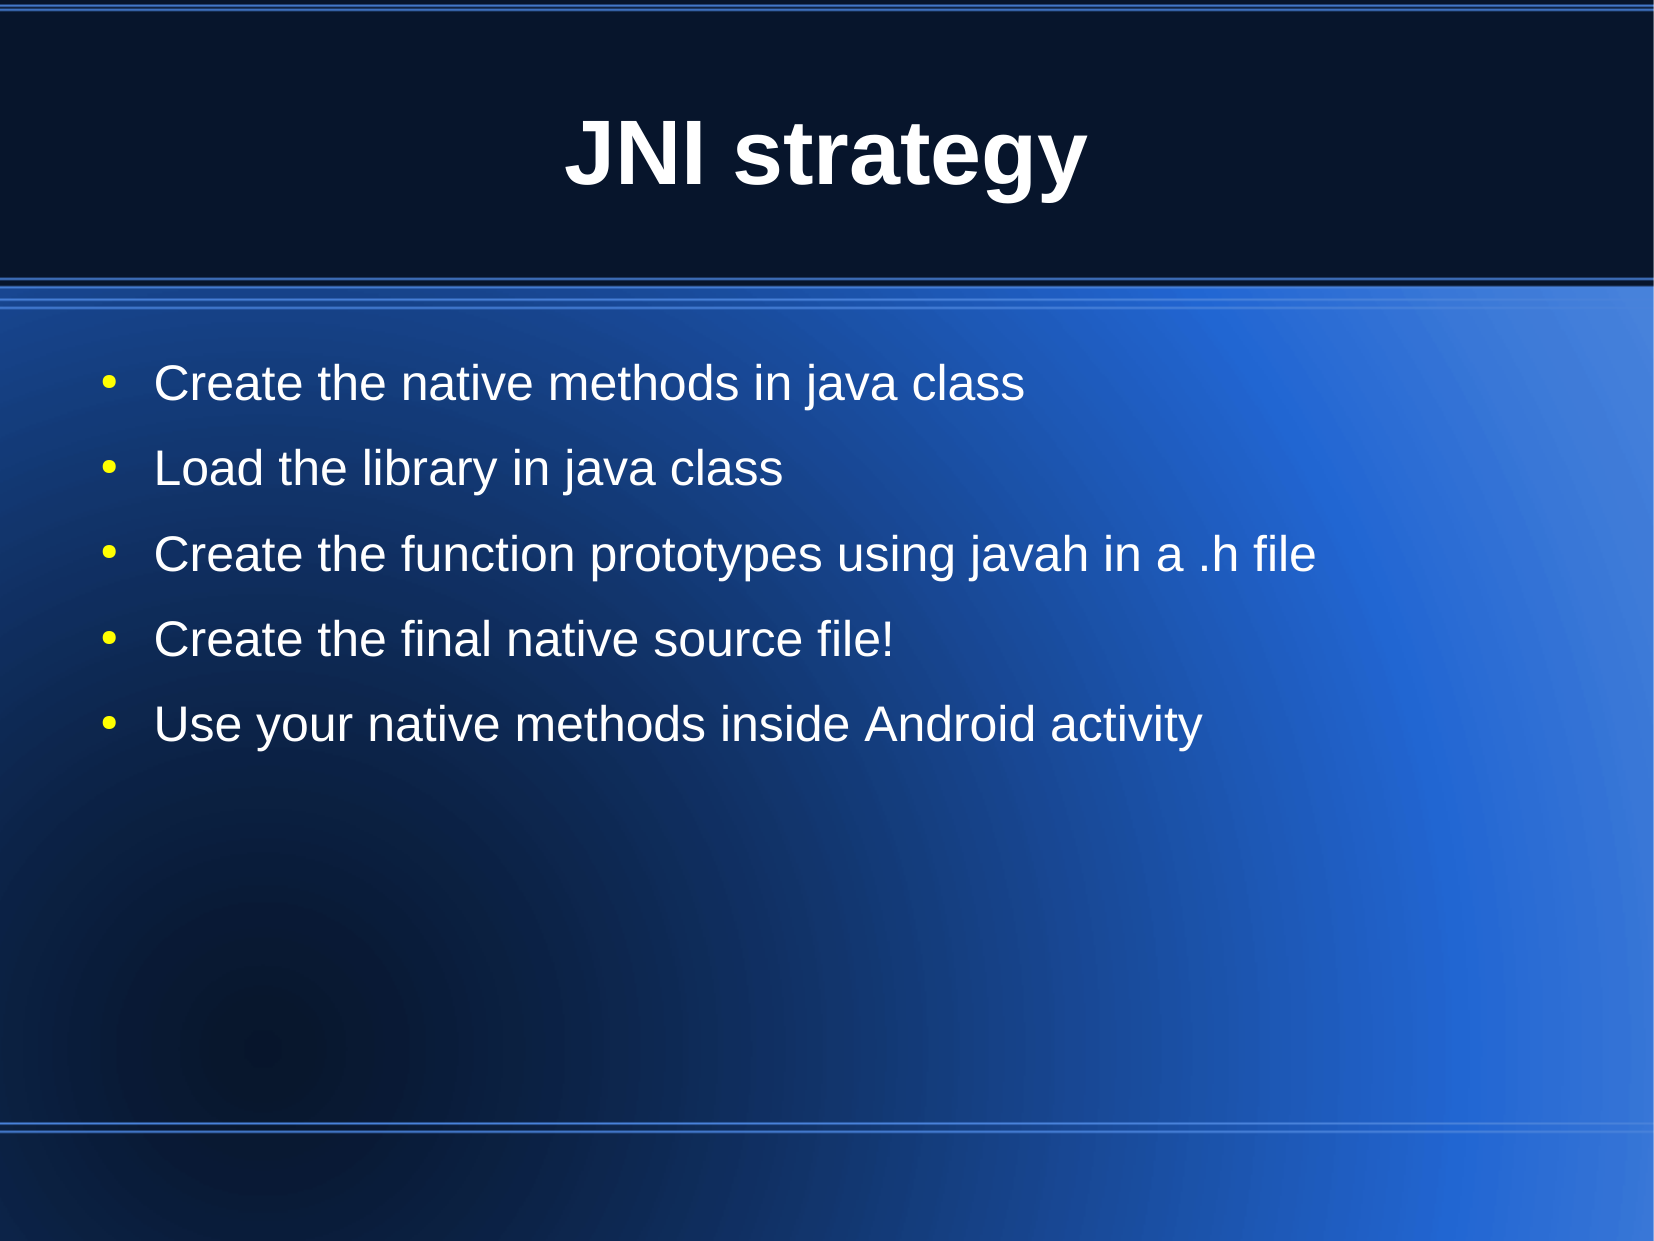

# JNI strategy
Create the native methods in java class
Load the library in java class
Create the function prototypes using javah in a .h file
Create the final native source file!
Use your native methods inside Android activity